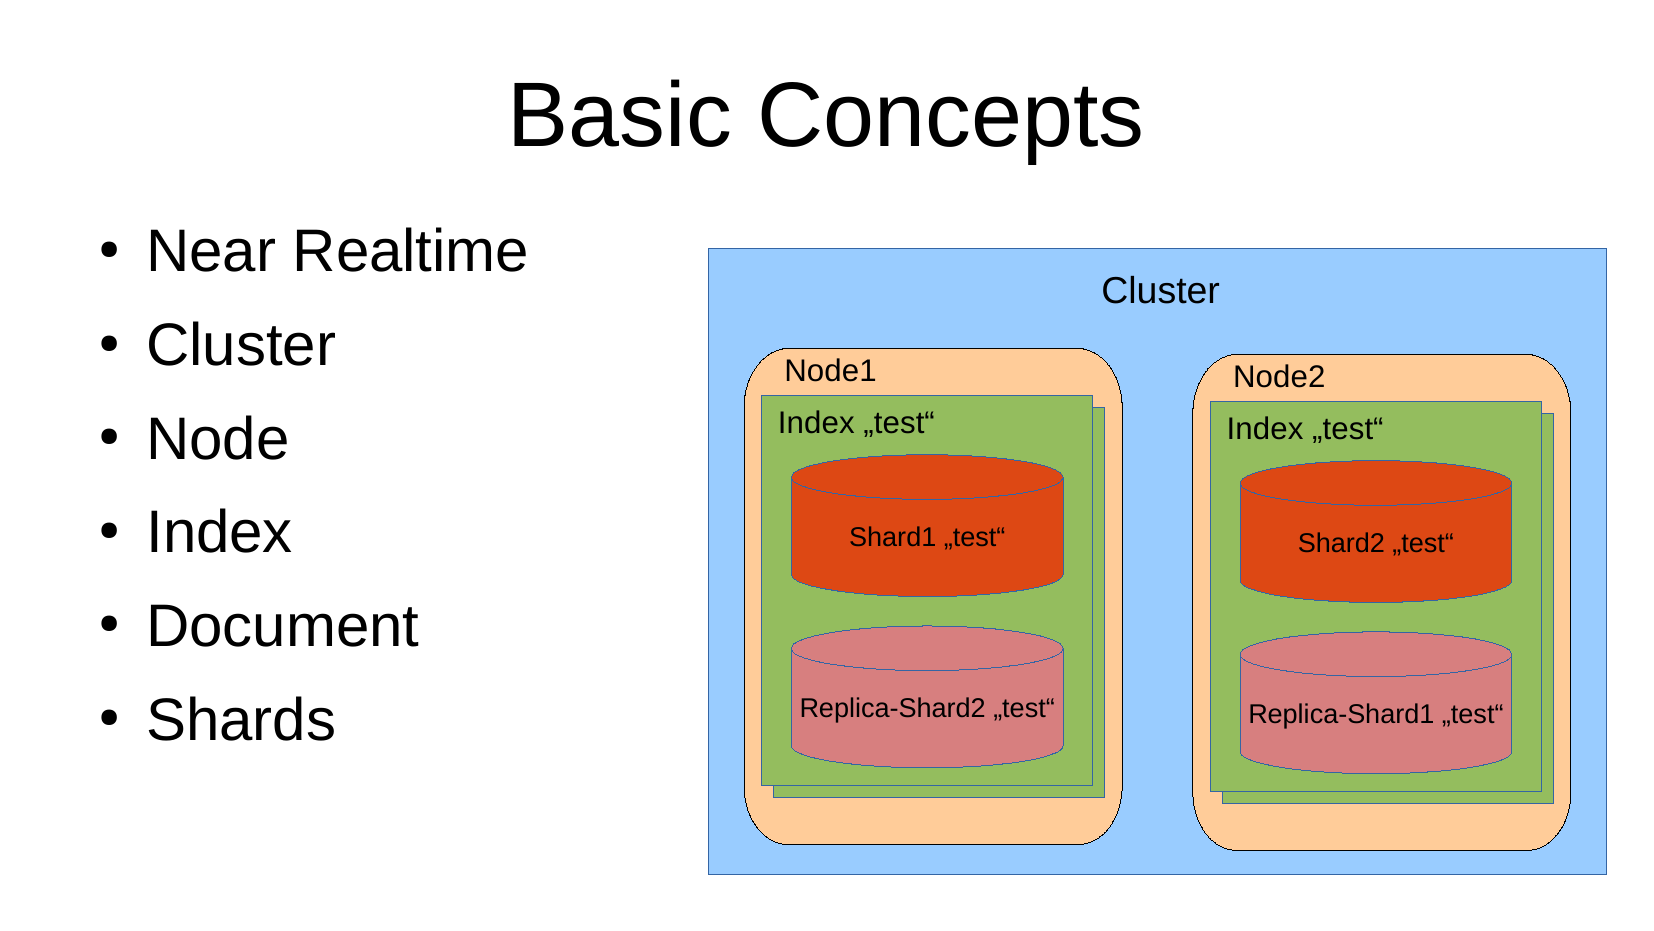

# Basic Concepts
Near Realtime
Cluster
Node
Index
Document
Shards
Cluster
Node1
Node2
Index „test“
Index „test“
Shard1 „test“
Shard2 „test“
Replica-Shard2 „test“
Replica-Shard1 „test“